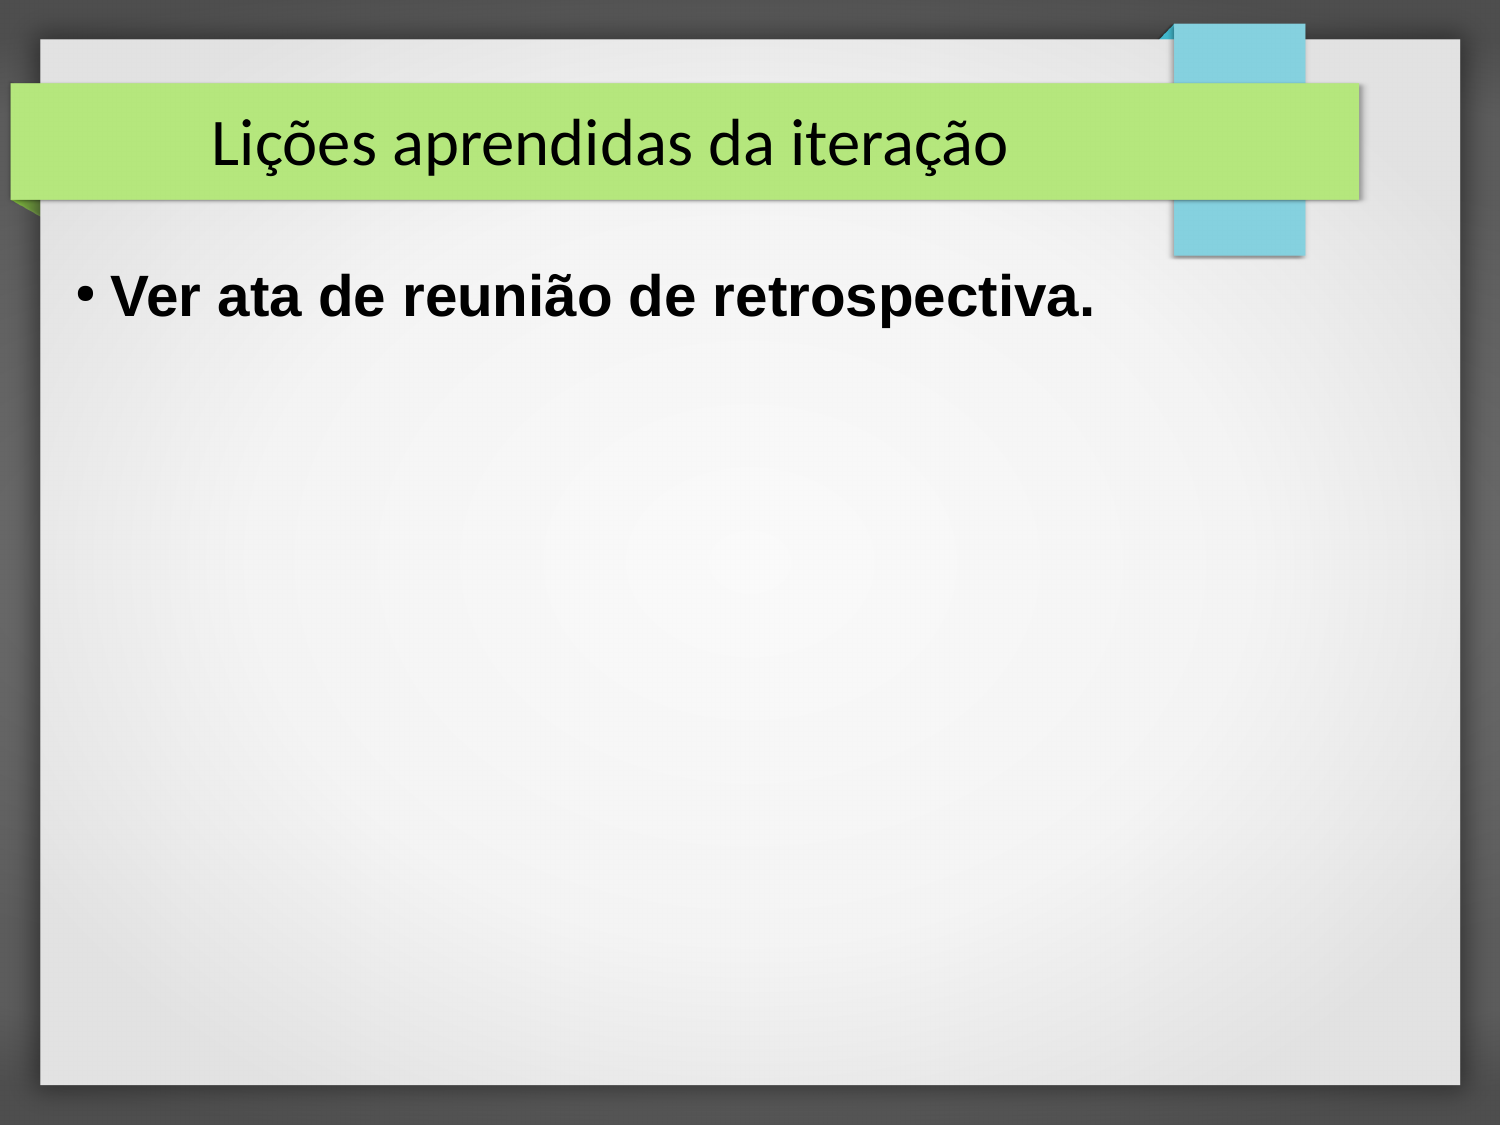

Lições aprendidas da iteração
# Ver ata de reunião de retrospectiva.